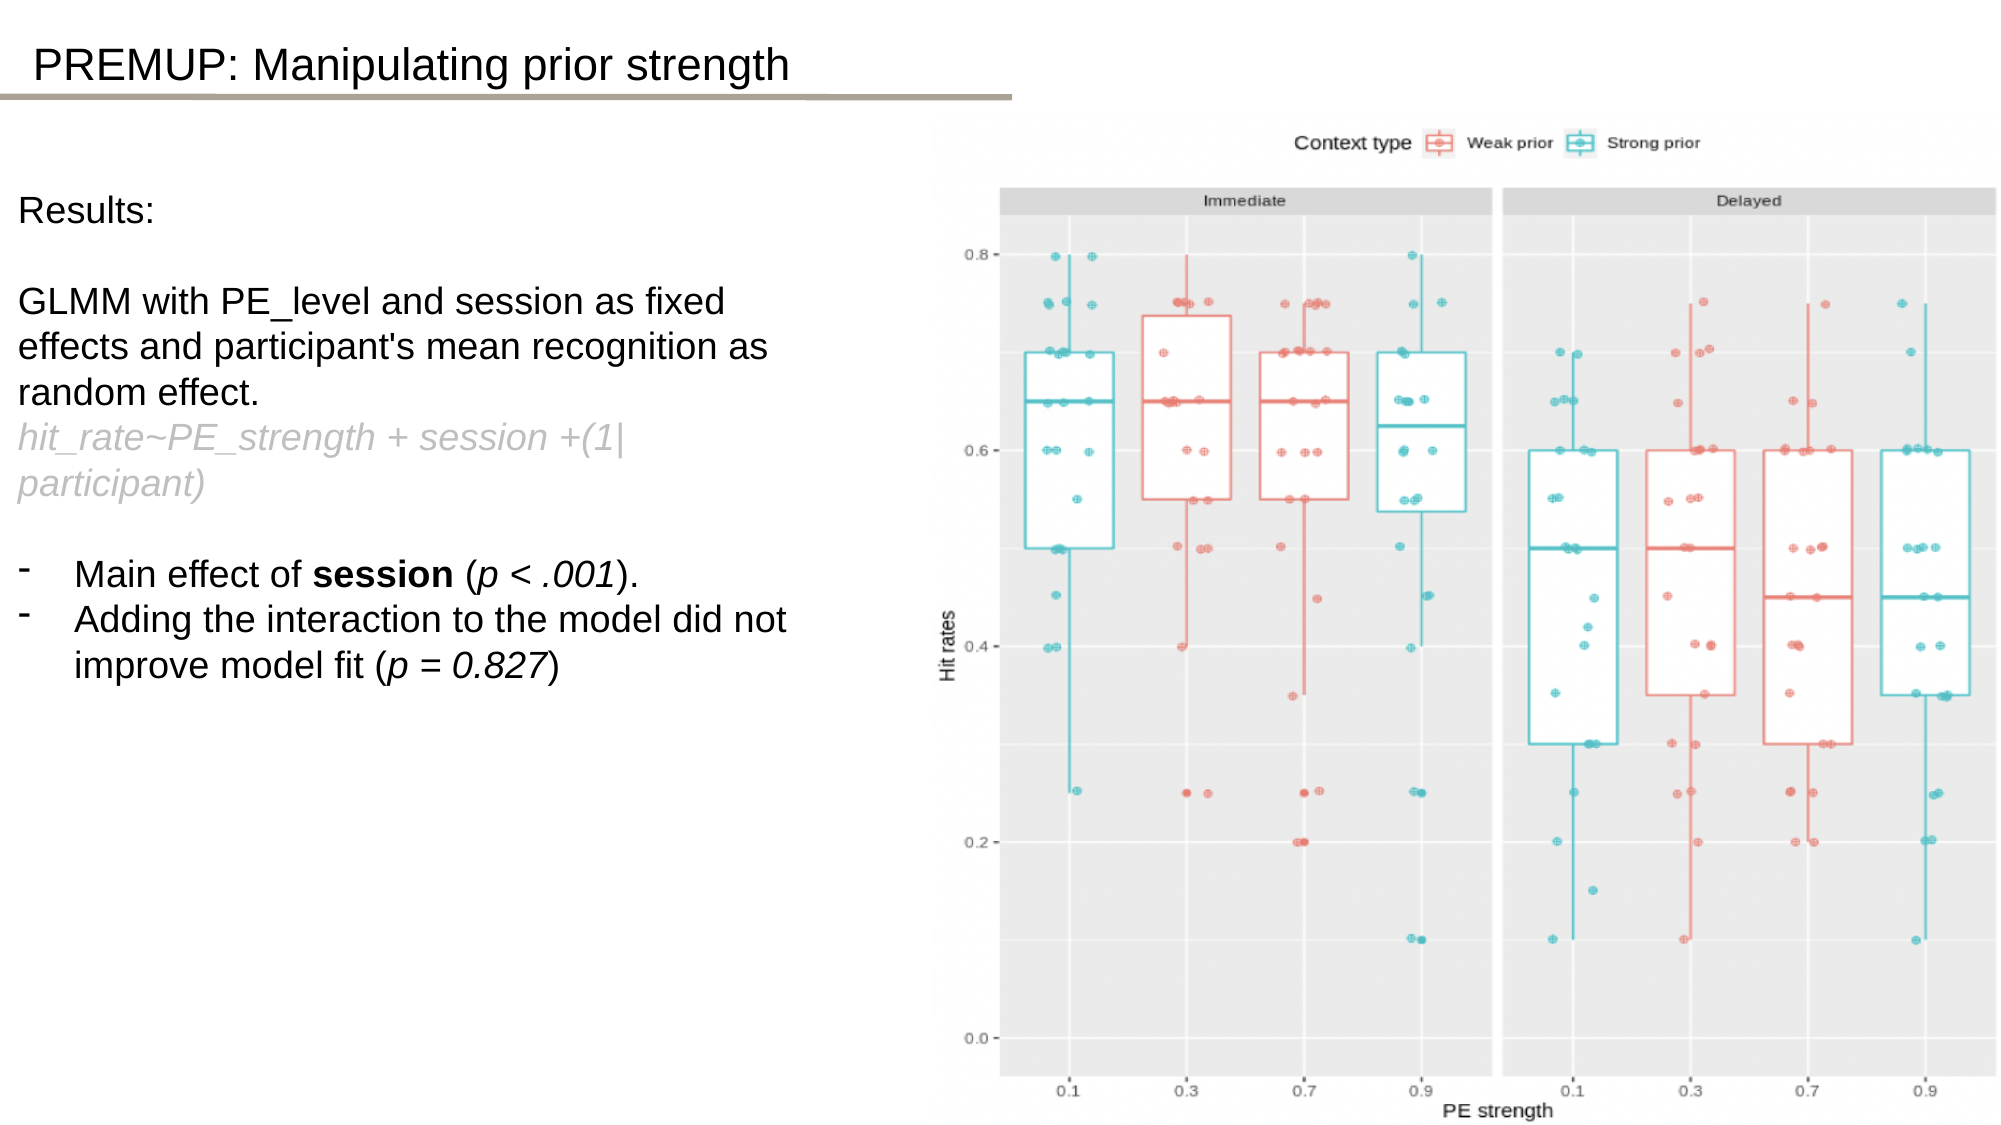

PREMUP: Manipulating prior strength
Results:
GLMM with PE_level and session as fixed effects and participant's mean recognition as random effect.
hit_rate~PE_strength + session +(1|participant)
Main effect of session (p < .001).
Adding the interaction to the model did not improve model fit (p = 0.827)